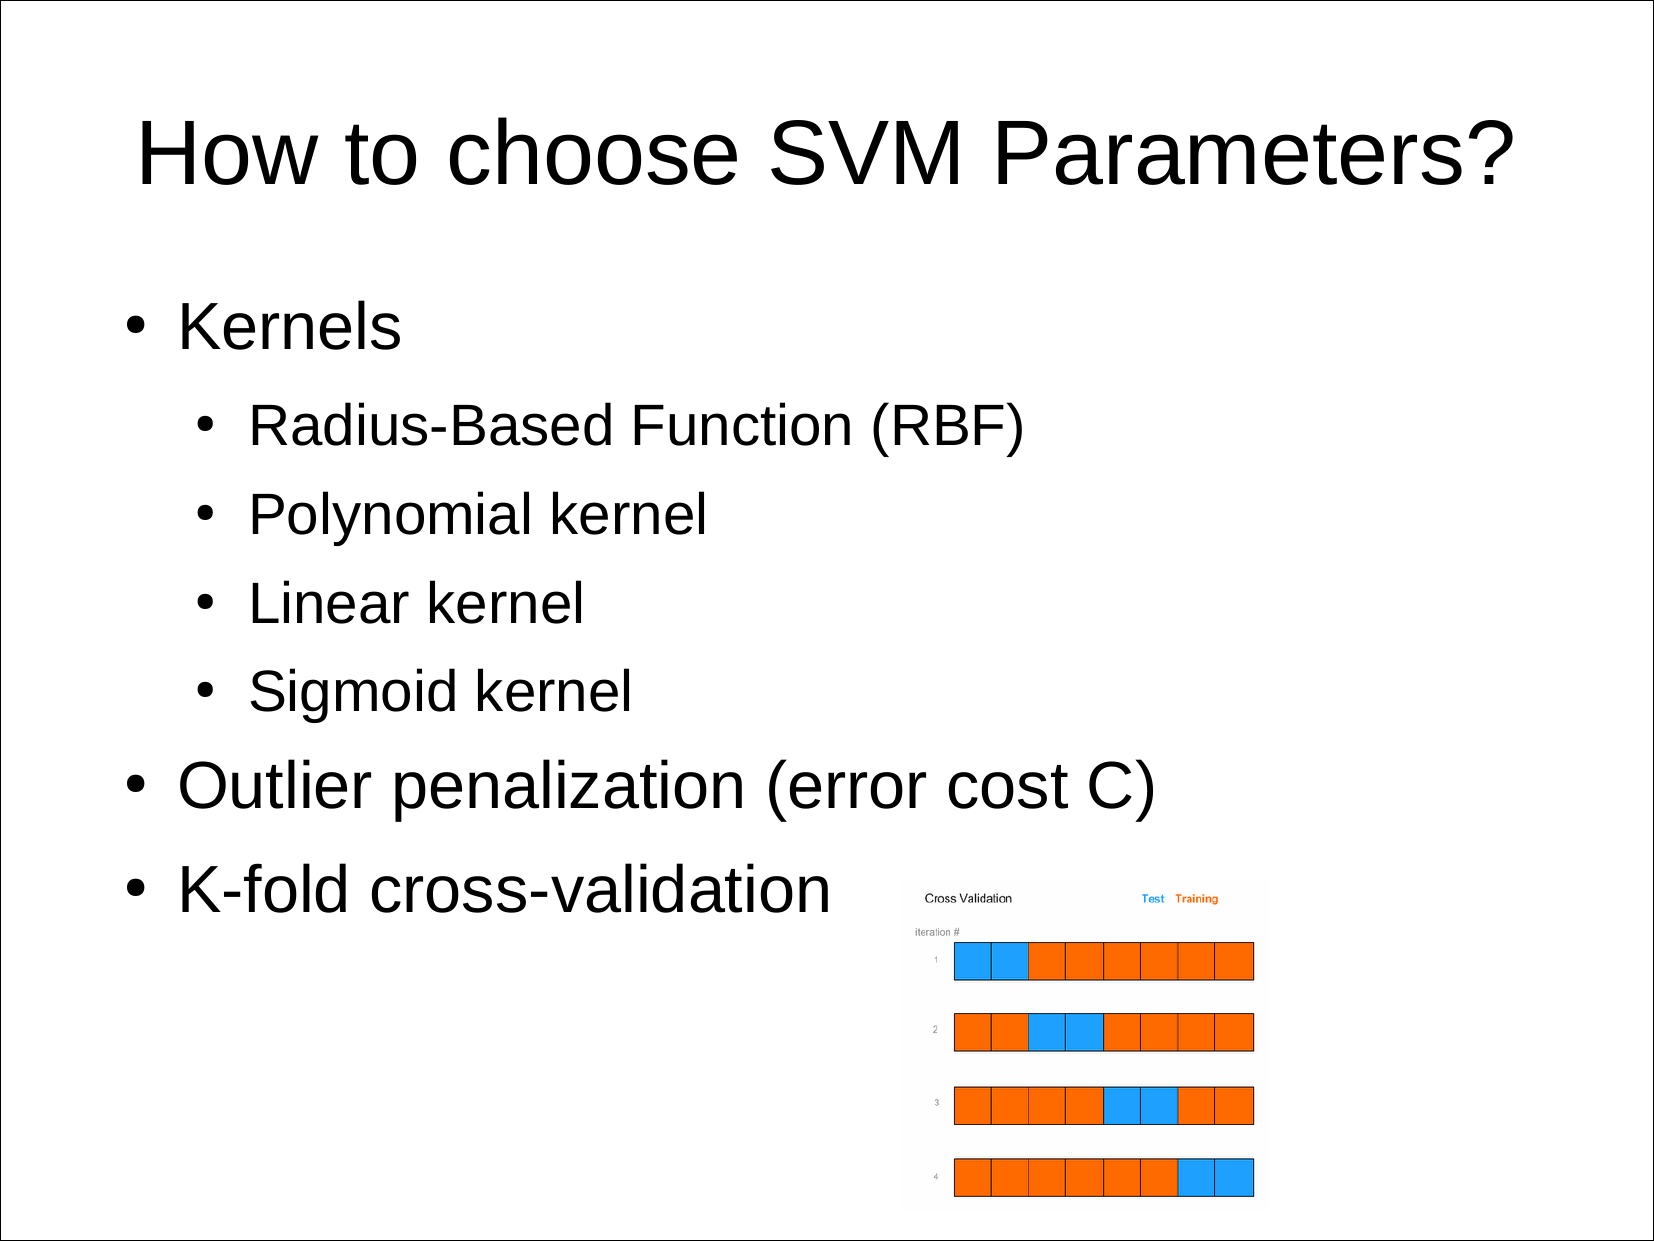

# How to choose SVM Parameters?
Kernels
Radius-Based Function (RBF)
Polynomial kernel
Linear kernel
Sigmoid kernel
Outlier penalization (error cost C)
K-fold cross-validation